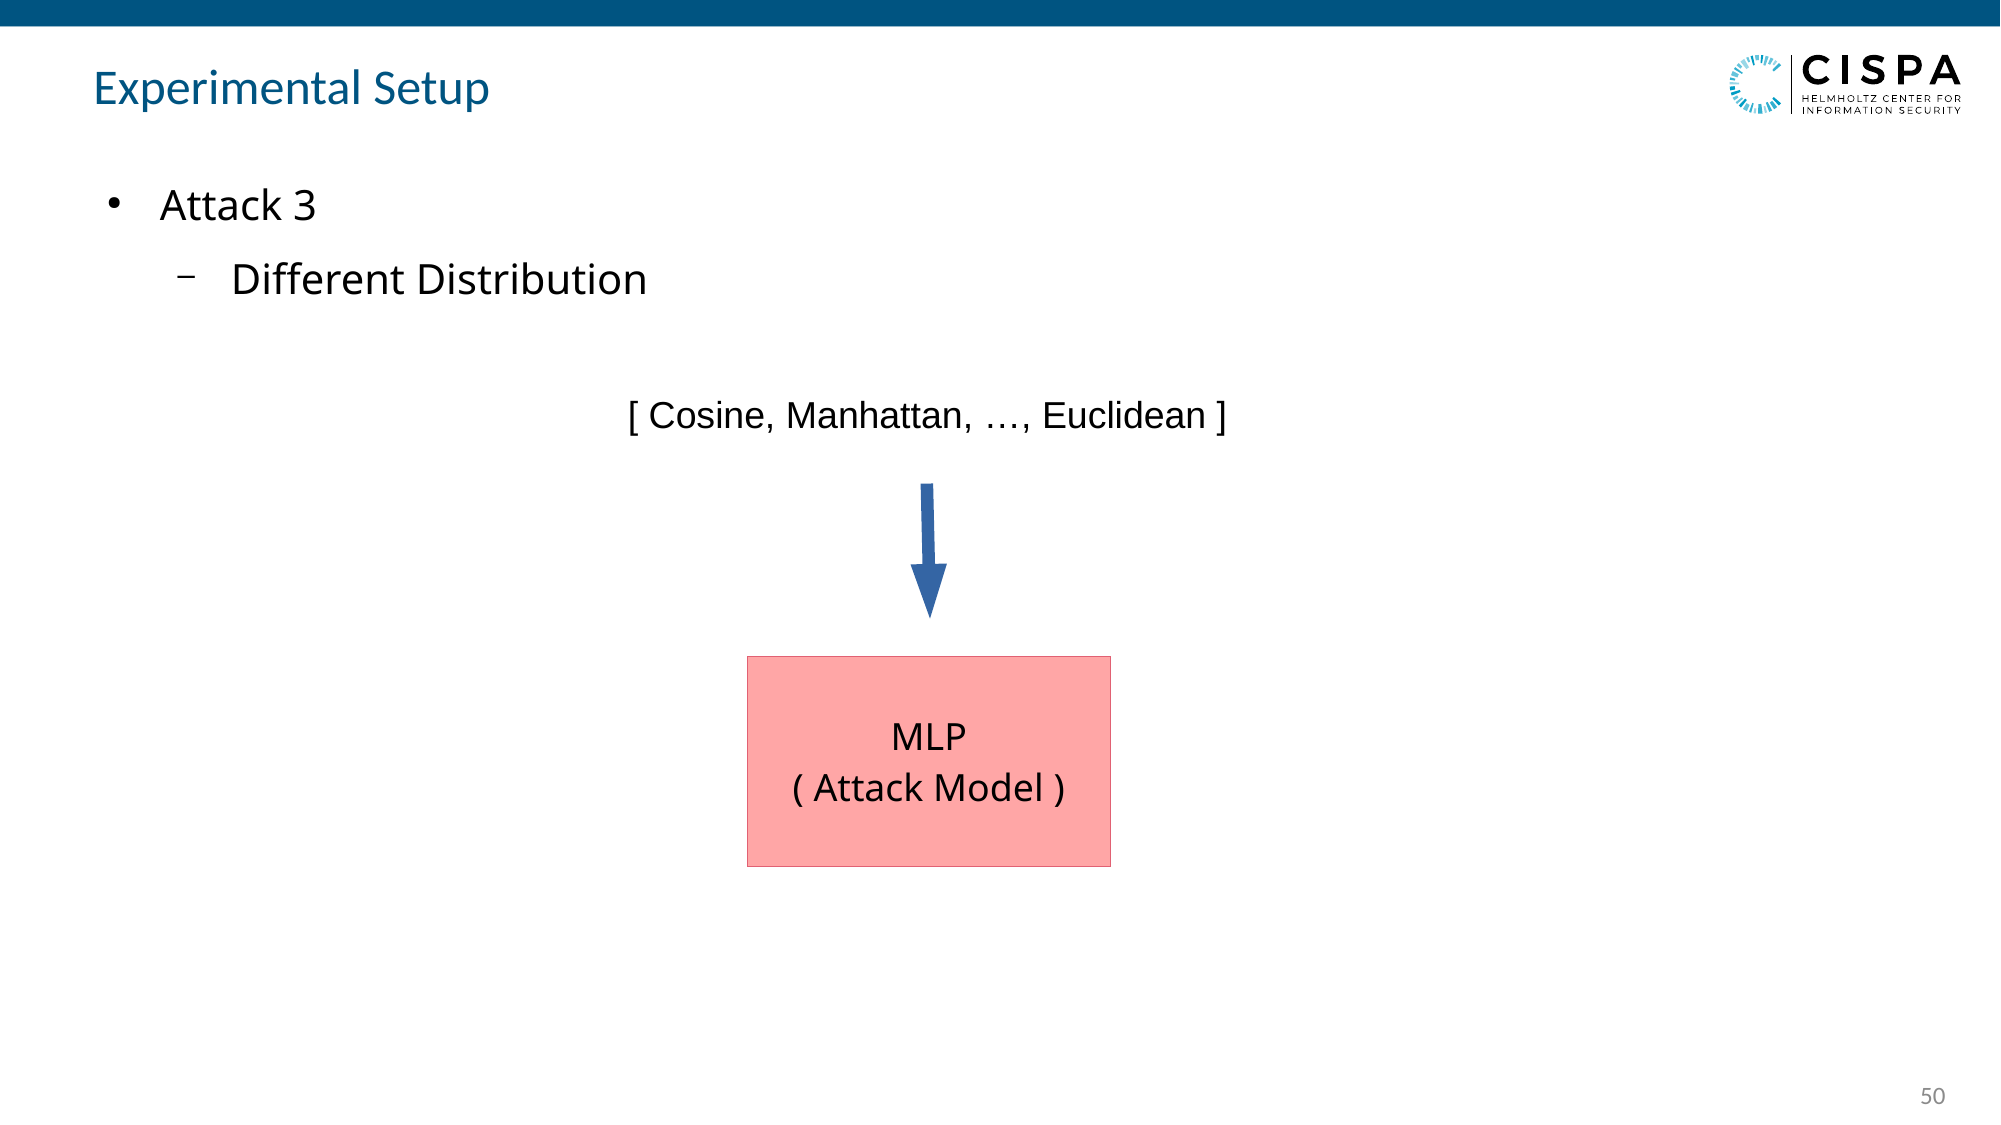

# Experimental Setup
Attack 3
Different Distribution
[ Cosine, Manhattan, …, Euclidean ]
MLP
( Attack Model )